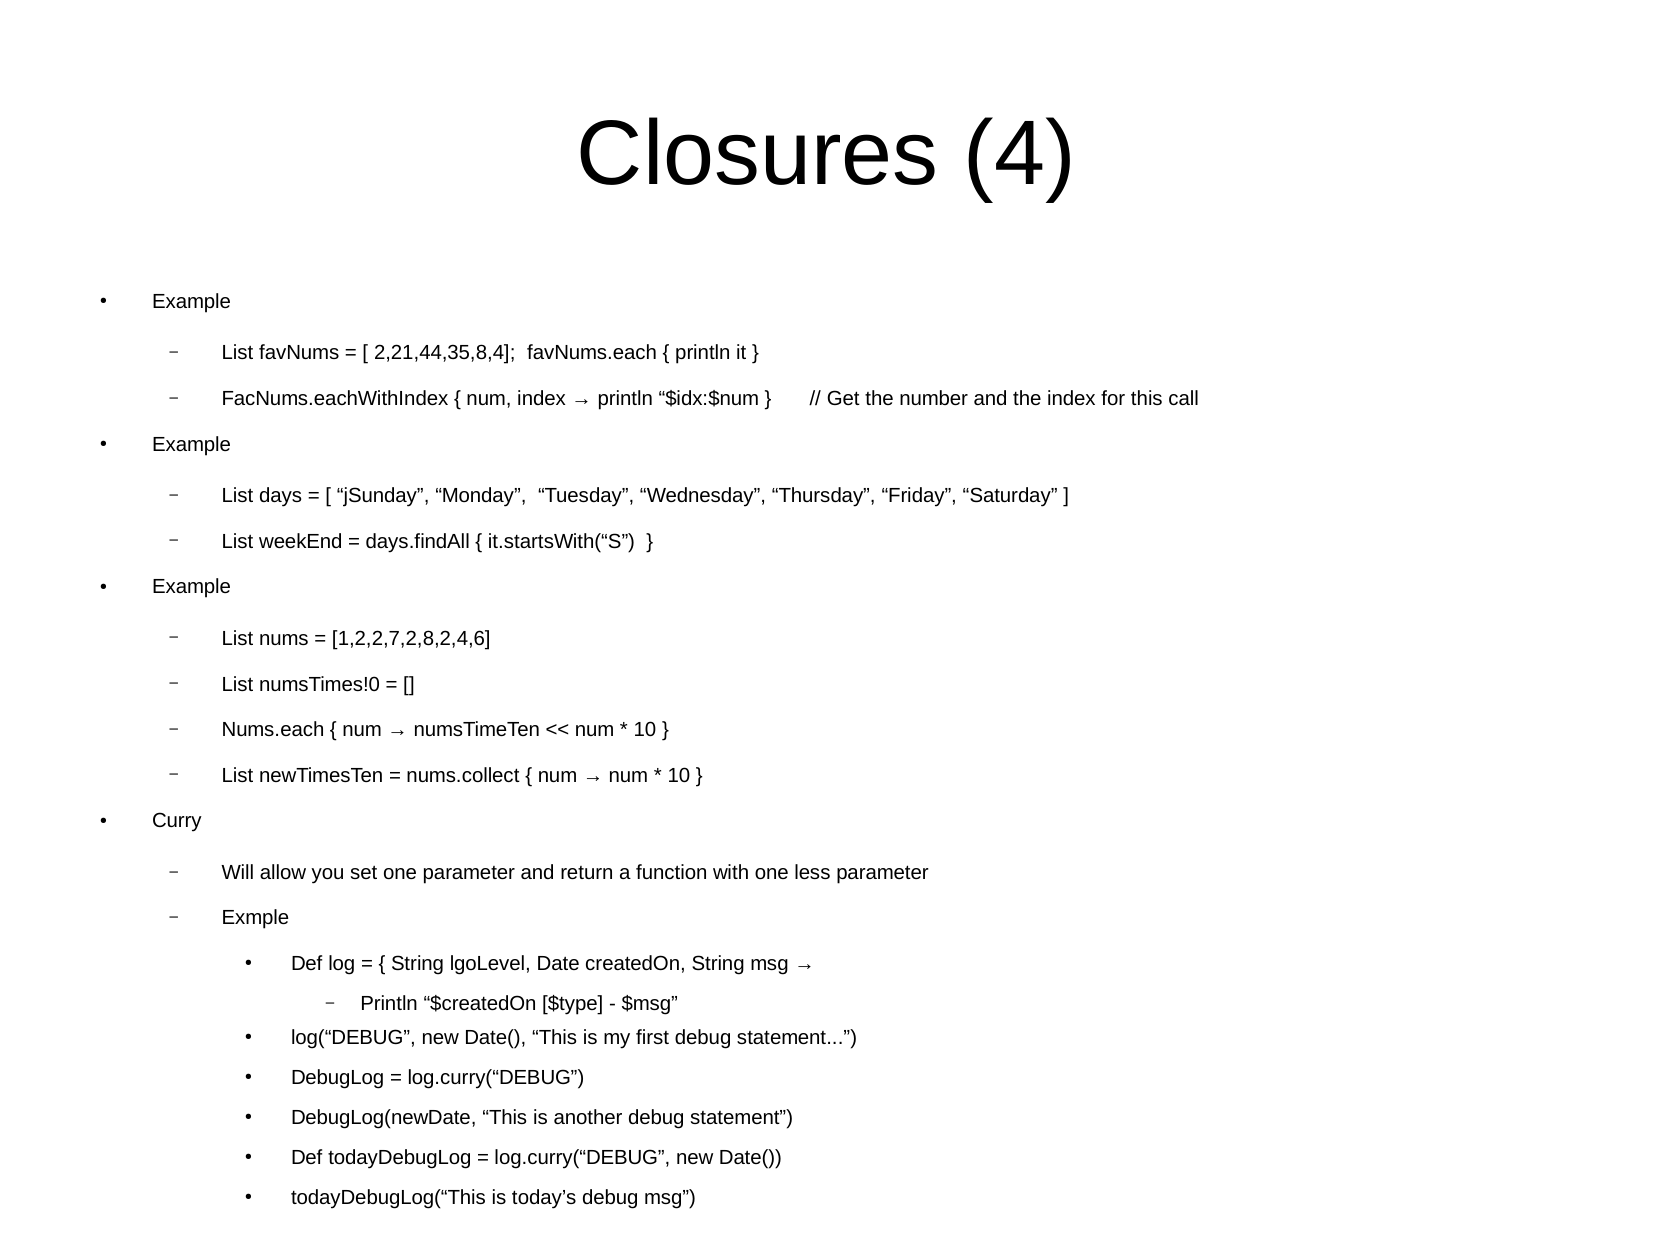

# Closures (4)
Example
List favNums = [ 2,21,44,35,8,4]; favNums.each { println it }
FacNums.eachWithIndex { num, index → println “$idx:$num }		// Get the number and the index for this call
Example
List days = [ “jSunday”, “Monday”, “Tuesday”, “Wednesday”, “Thursday”, “Friday”, “Saturday” ]
List weekEnd = days.findAll { it.startsWith(“S”) }
Example
List nums = [1,2,2,7,2,8,2,4,6]
List numsTimes!0 = []
Nums.each { num → numsTimeTen << num * 10 }
List newTimesTen = nums.collect { num → num * 10 }
Curry
Will allow you set one parameter and return a function with one less parameter
Exmple
Def log = { String lgoLevel, Date createdOn, String msg →
Println “$createdOn [$type] - $msg”
log(“DEBUG”, new Date(), “This is my first debug statement...”)
DebugLog = log.curry(“DEBUG”)
DebugLog(newDate, “This is another debug statement”)
Def todayDebugLog = log.curry(“DEBUG”, new Date())
todayDebugLog(“This is today’s debug msg”)